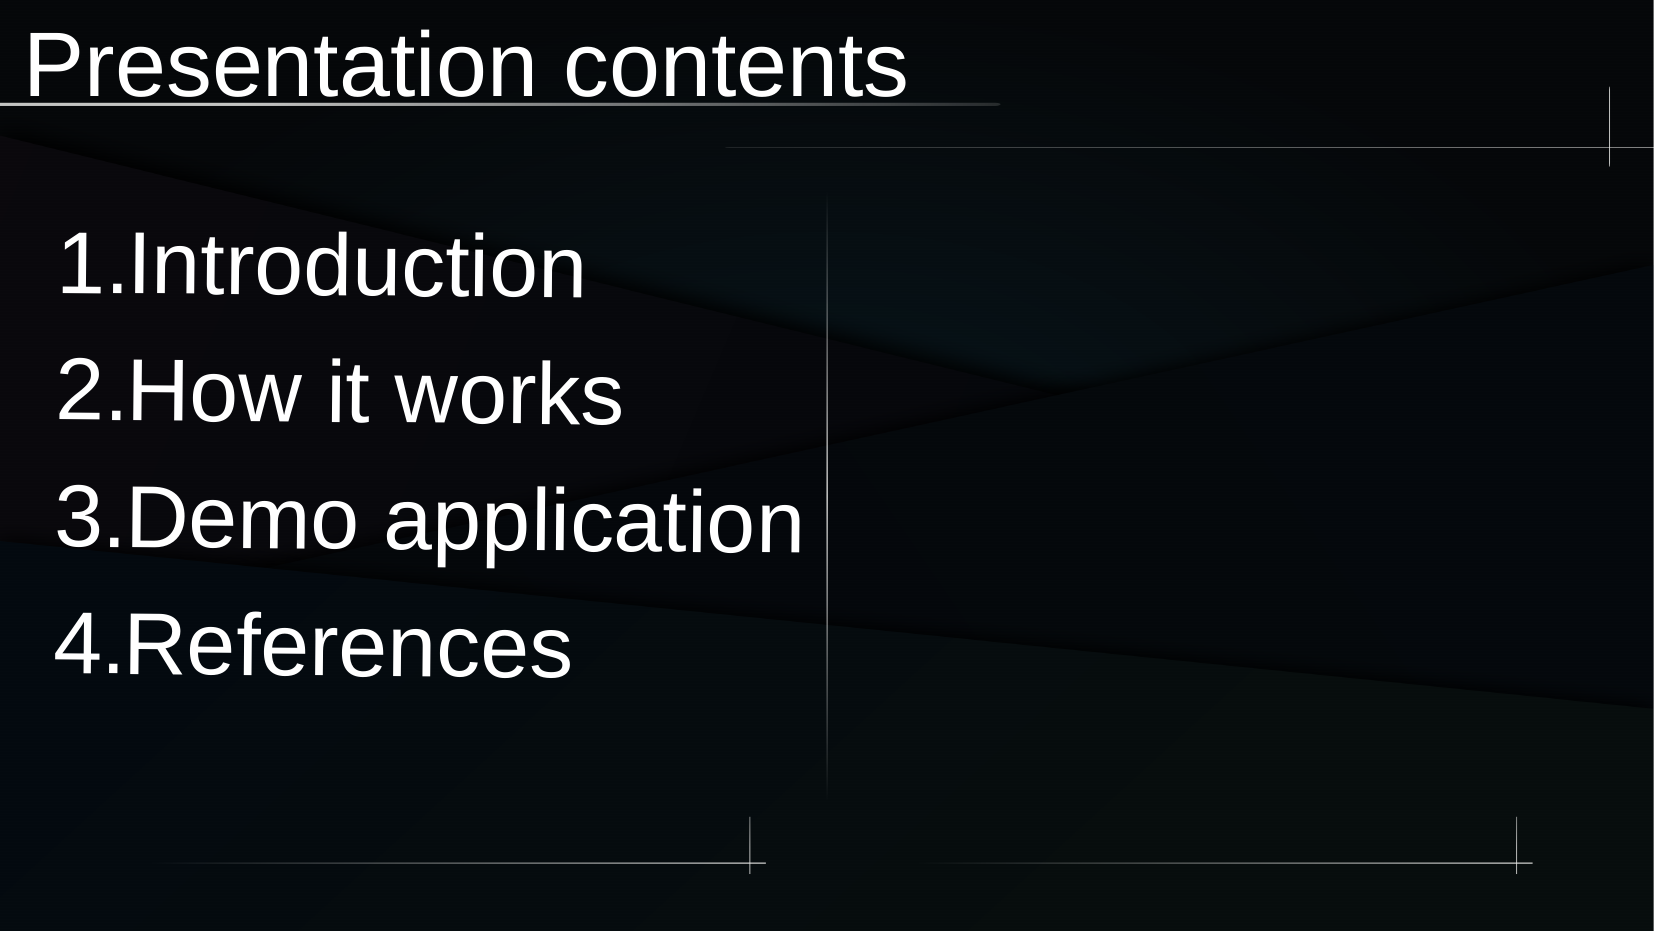

# Presentation contents
Introduction
How it works
Demo application
References